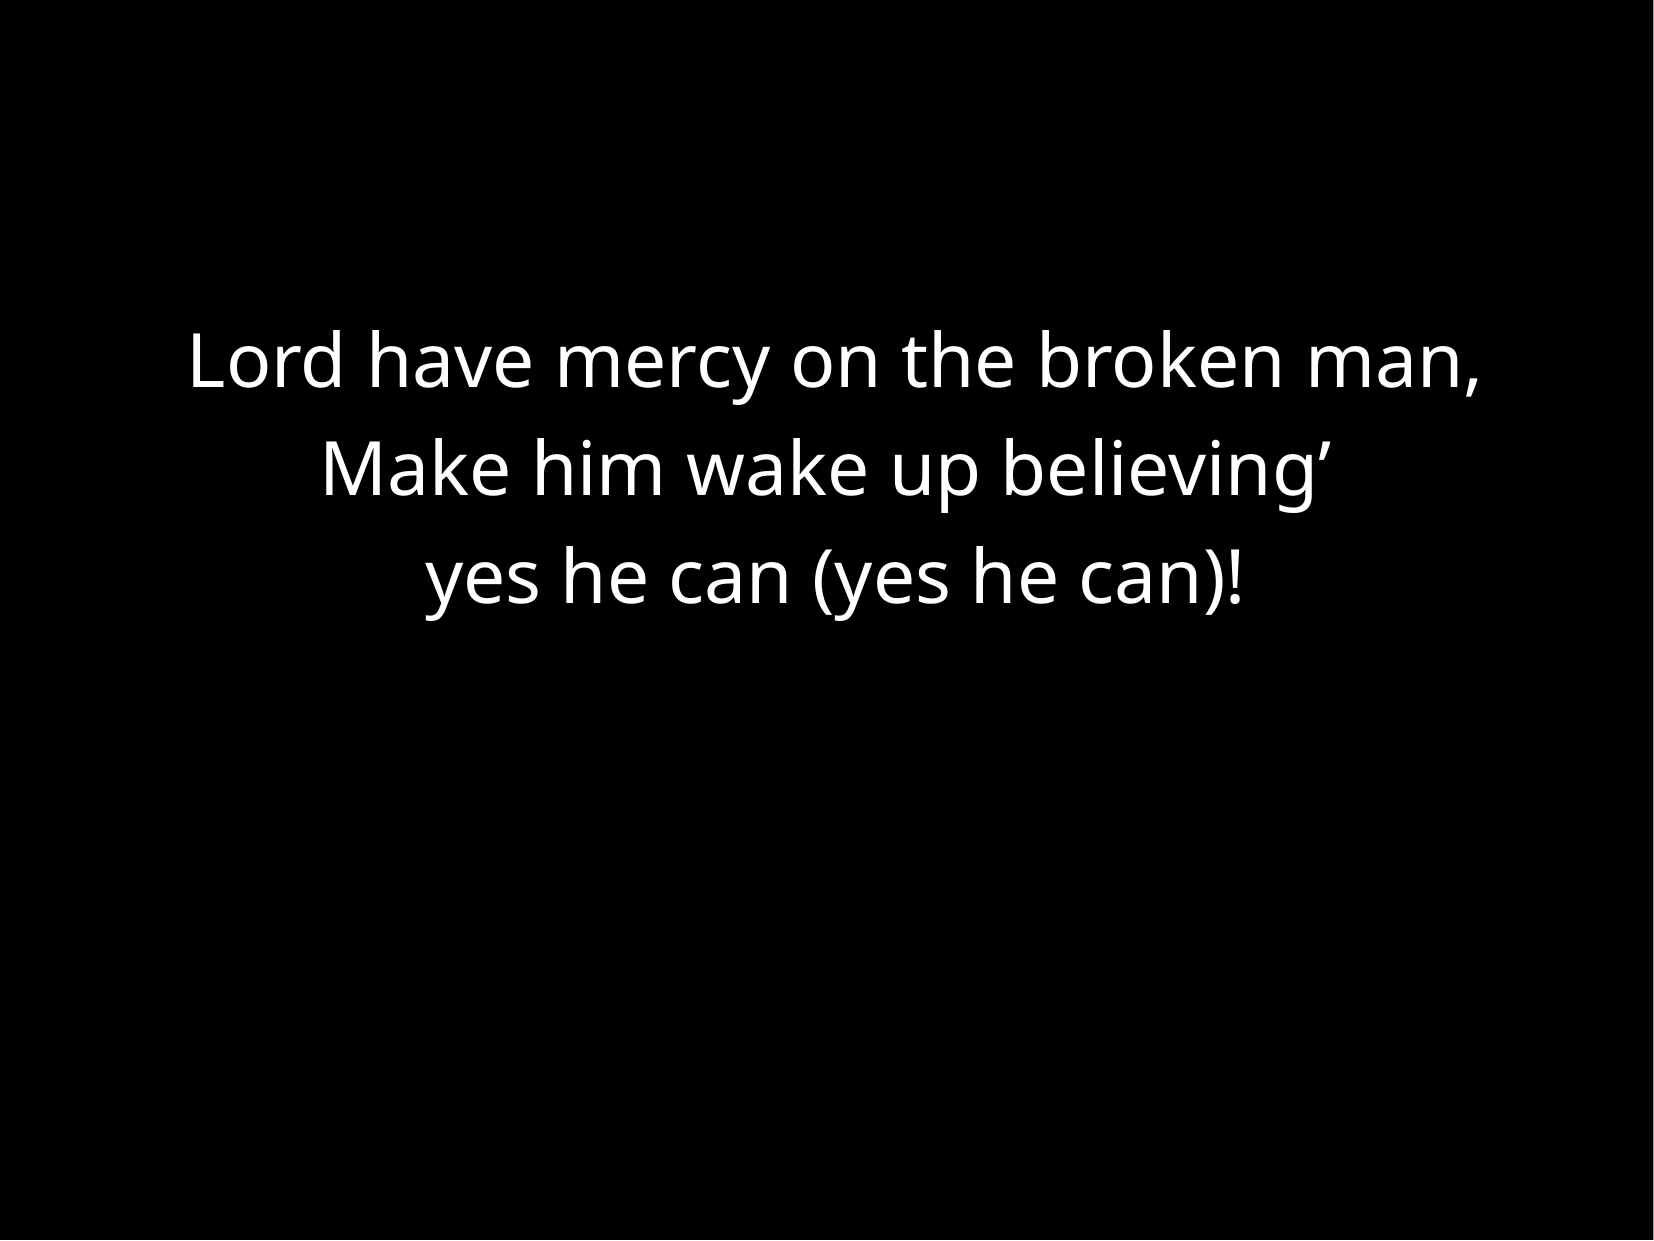

#
Lord have mercy on the broken man,
Make him wake up believing’
yes he can (yes he can)!